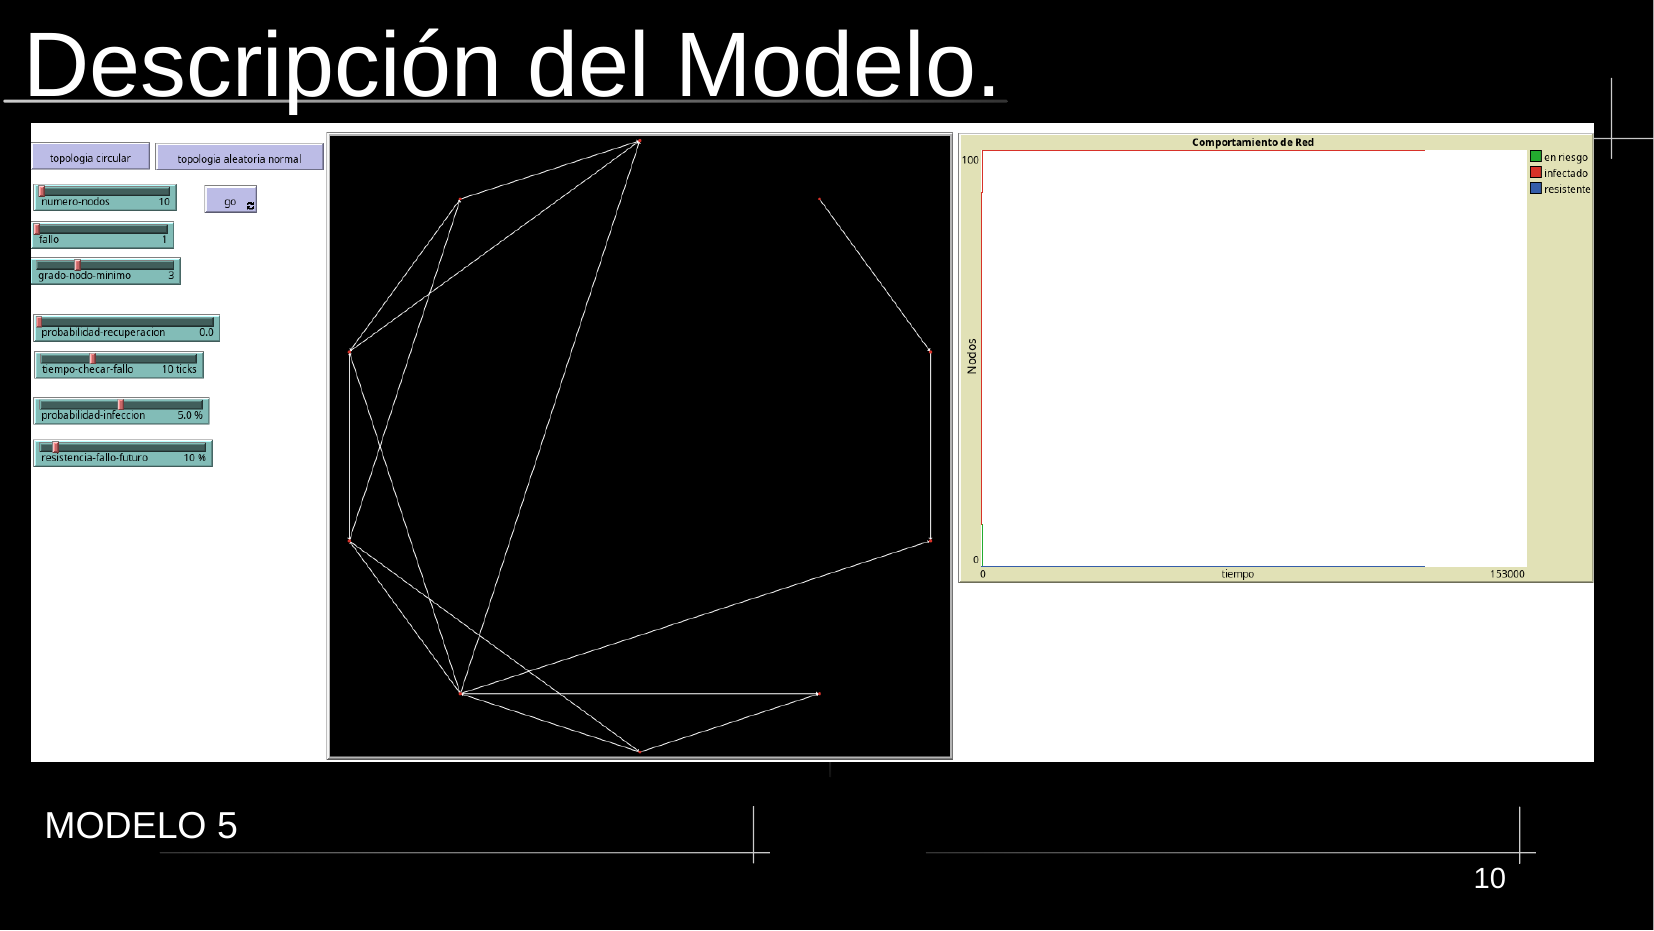

# Descripción del Modelo.
MODELO 5
10